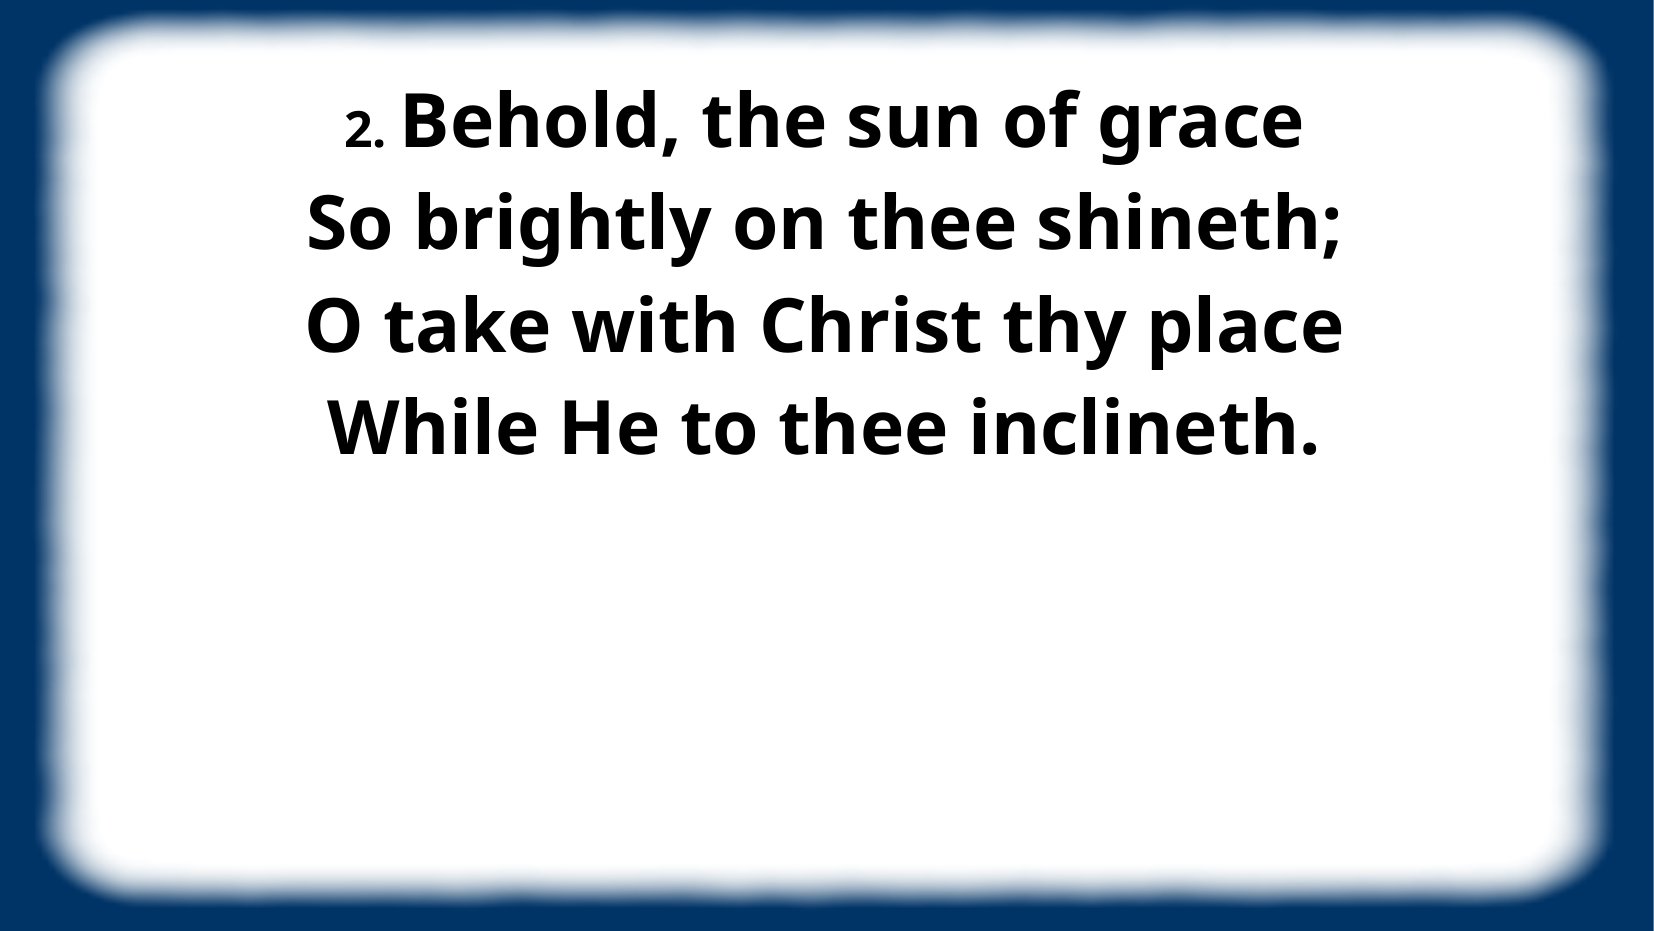

2. Behold, the sun of grace
So brightly on thee shineth;
O take with Christ thy place
While He to thee inclineth.